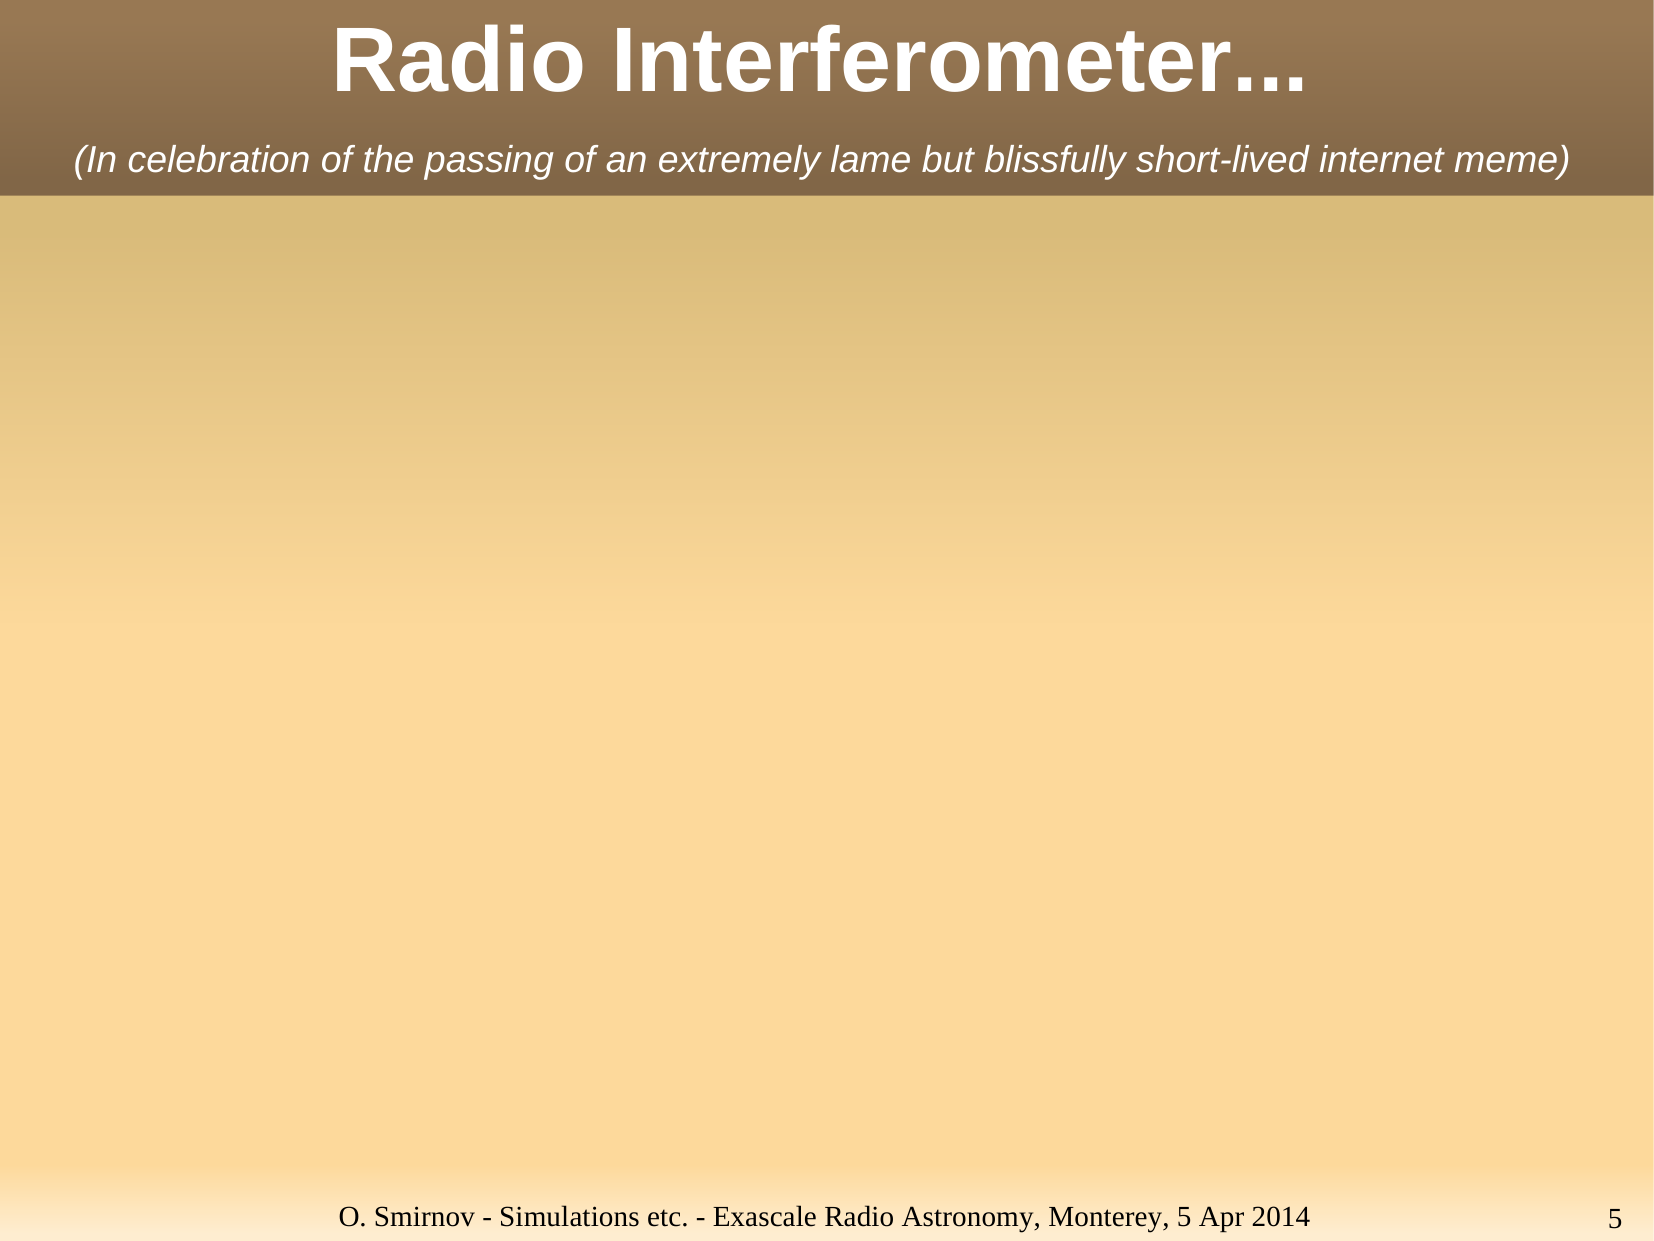

# Radio Interferometer...
(In celebration of the passing of an extremely lame but blissfully short-lived internet meme)
O. Smirnov - Simulations etc. - Exascale Radio Astronomy, Monterey, 5 Apr 2014
5